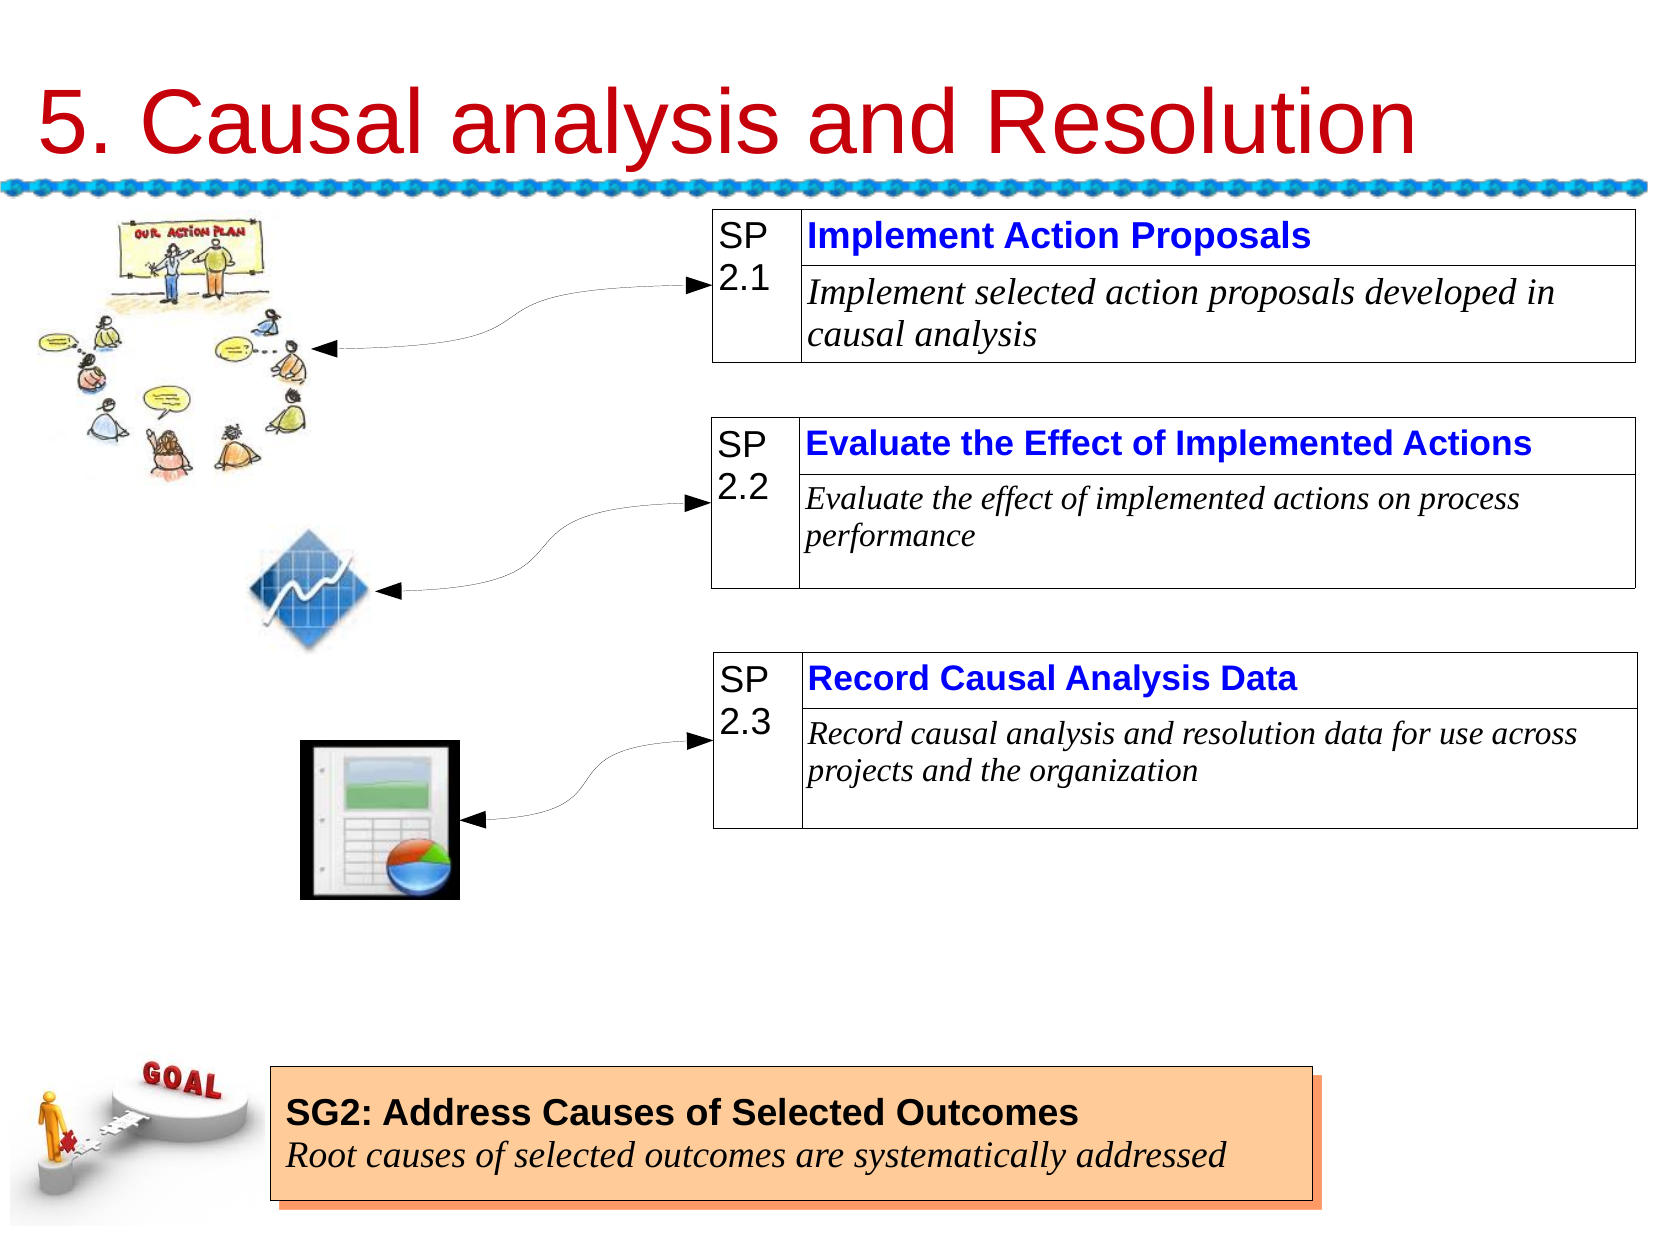

# 5. Causal analysis and Resolution
| SP 2.1 | Implement Action Proposals |
| --- | --- |
| | Implement selected action proposals developed in causal analysis |
| SP 2.2 | Evaluate the Effect of Implemented Actions |
| --- | --- |
| | Evaluate the effect of implemented actions on process performance |
| SP 2.3 | Record Causal Analysis Data |
| --- | --- |
| | Record causal analysis and resolution data for use across projects and the organization |
SG2: Address Causes of Selected Outcomes
Root causes of selected outcomes are systematically addressed